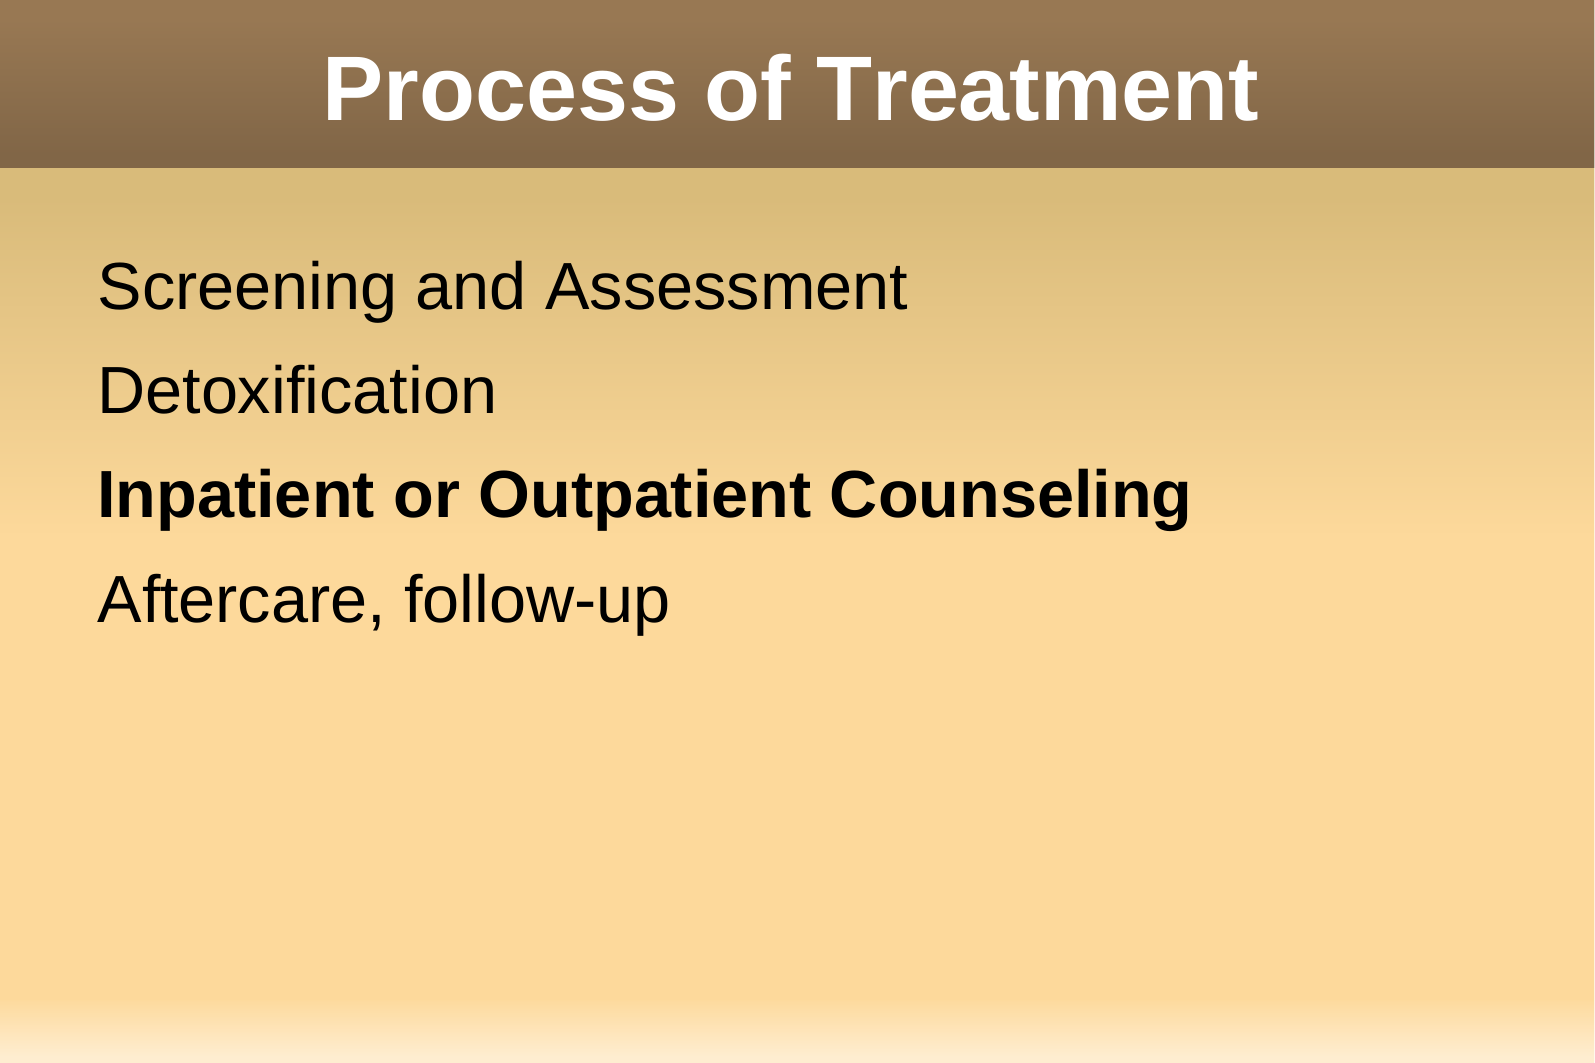

# Process of Treatment
Screening and Assessment
Detoxification
Inpatient or Outpatient Counseling
Aftercare, follow-up